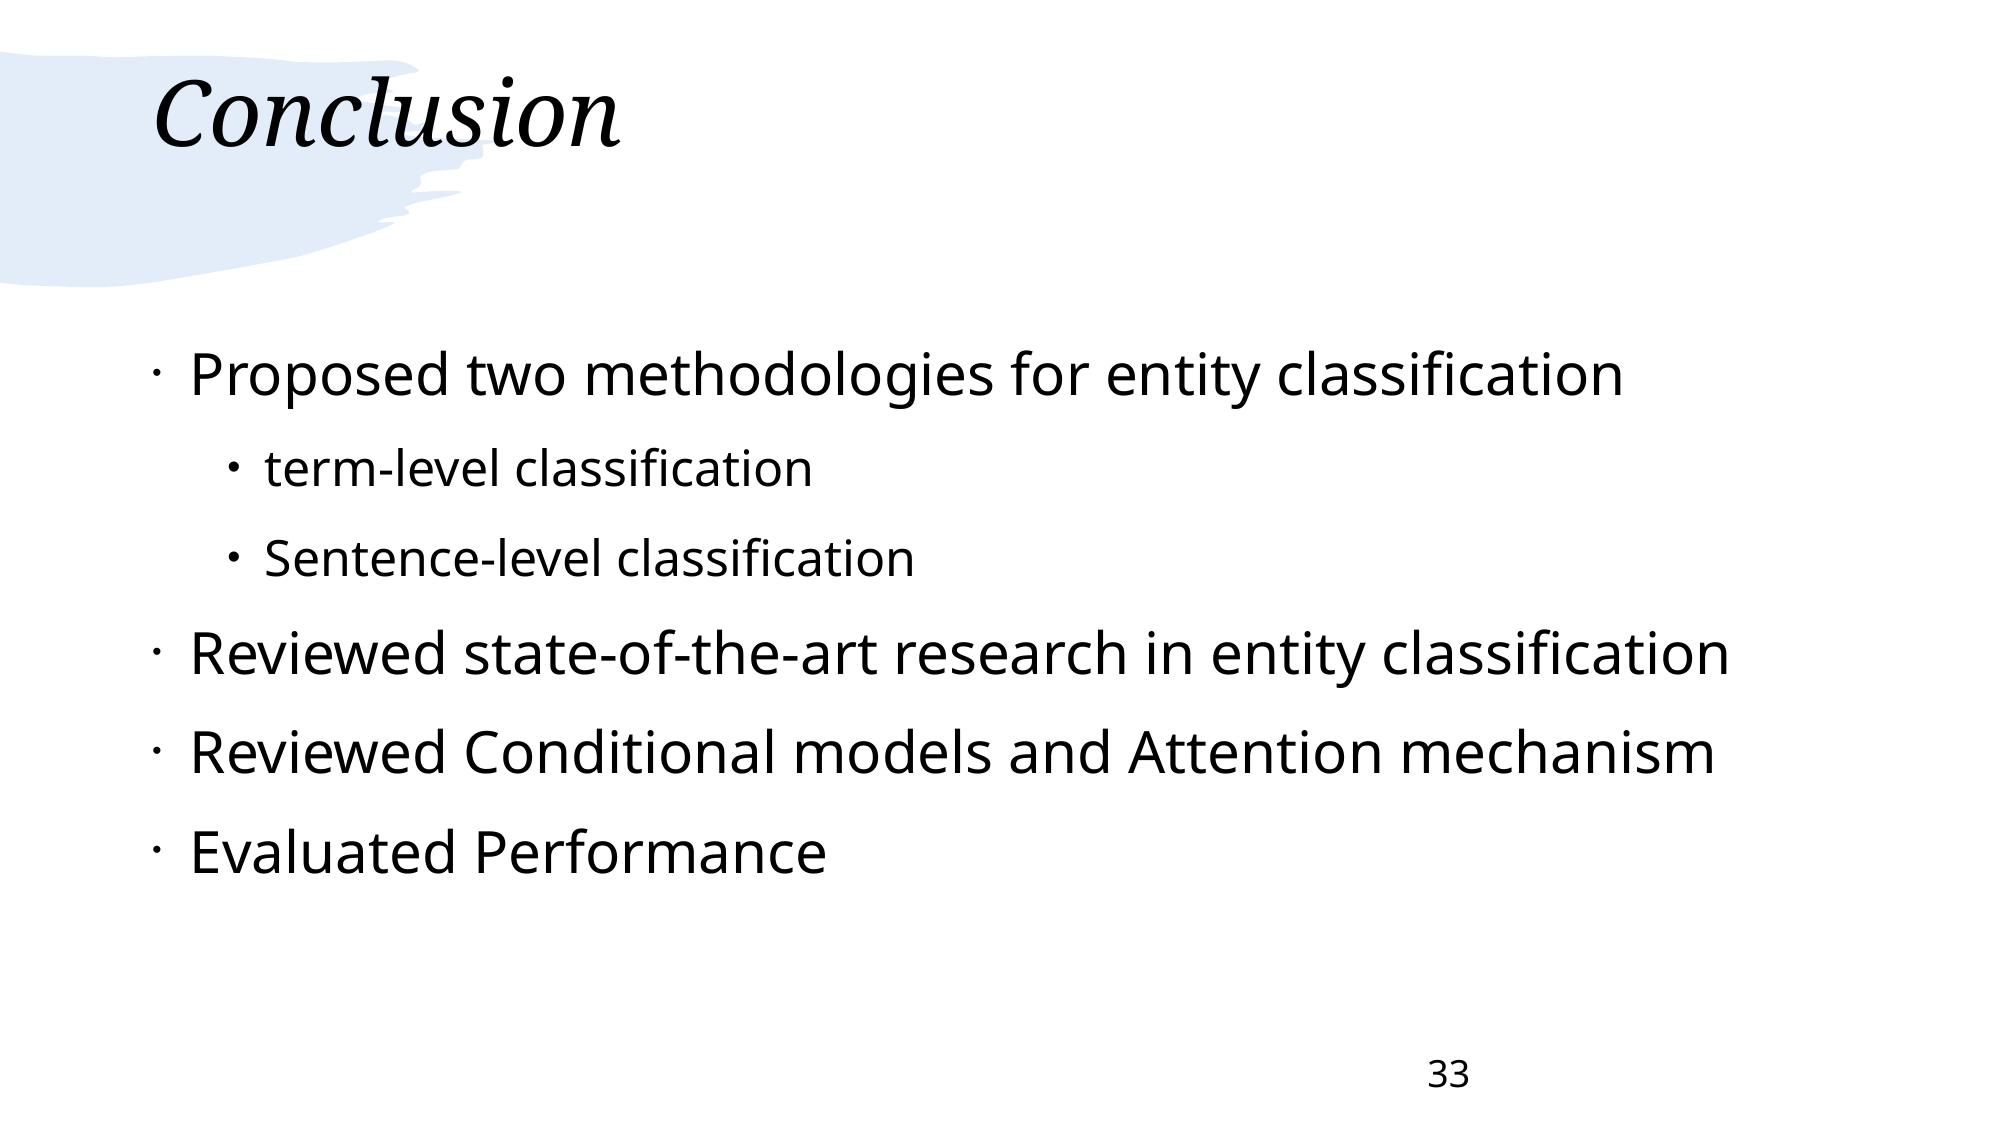

# Conclusion
Proposed two methodologies for entity classification
term-level classification
Sentence-level classification
Reviewed state-of-the-art research in entity classification
Reviewed Conditional models and Attention mechanism
Evaluated Performance